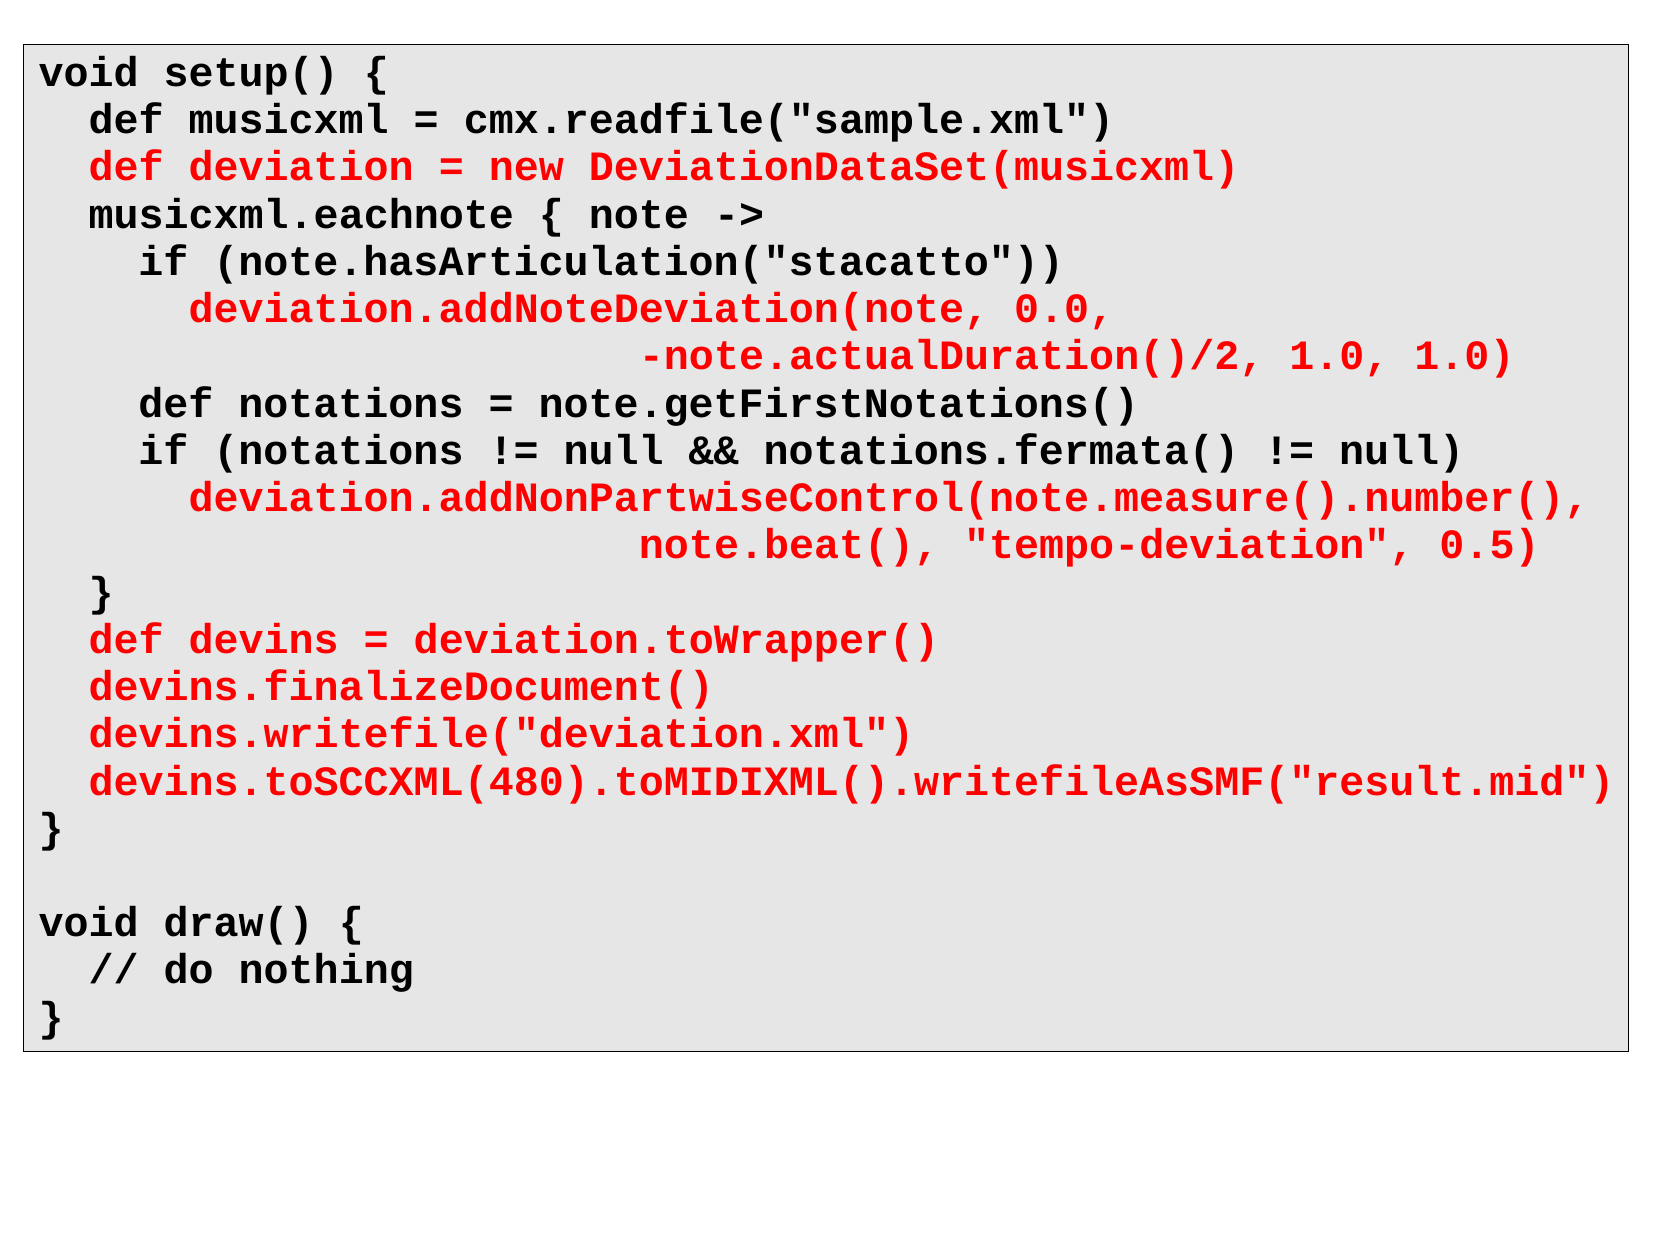

void setup() {
 def musicxml = cmx.readfile("sample.xml")
 def deviation = new DeviationDataSet(musicxml)
 musicxml.eachnote { note ->
 if (note.hasArticulation("stacatto"))
 deviation.addNoteDeviation(note, 0.0,
 -note.actualDuration()/2, 1.0, 1.0)
 def notations = note.getFirstNotations()
 if (notations != null && notations.fermata() != null)
 deviation.addNonPartwiseControl(note.measure().number(),
 note.beat(), "tempo-deviation", 0.5)
 }
 def devins = deviation.toWrapper()
 devins.finalizeDocument()
 devins.writefile("deviation.xml")
 devins.toSCCXML(480).toMIDIXML().writefileAsSMF("result.mid")
}
void draw() {
 // do nothing
}